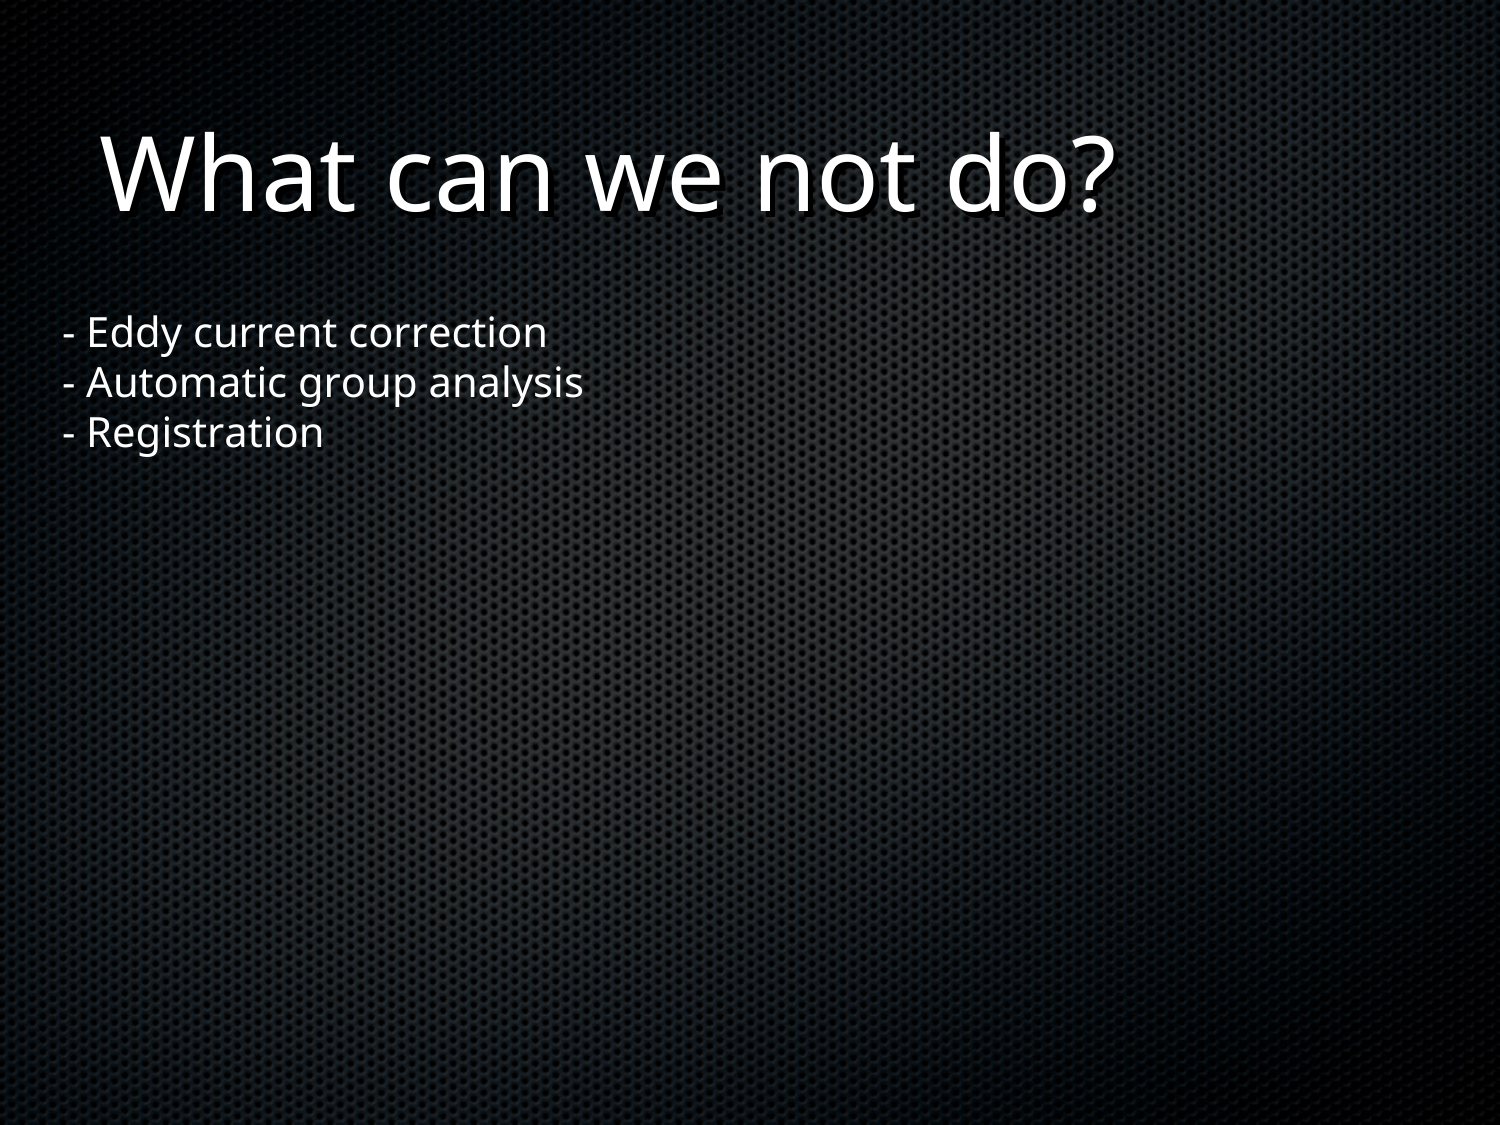

# What can we not do?
- Eddy current correction
- Automatic group analysis
- Registration